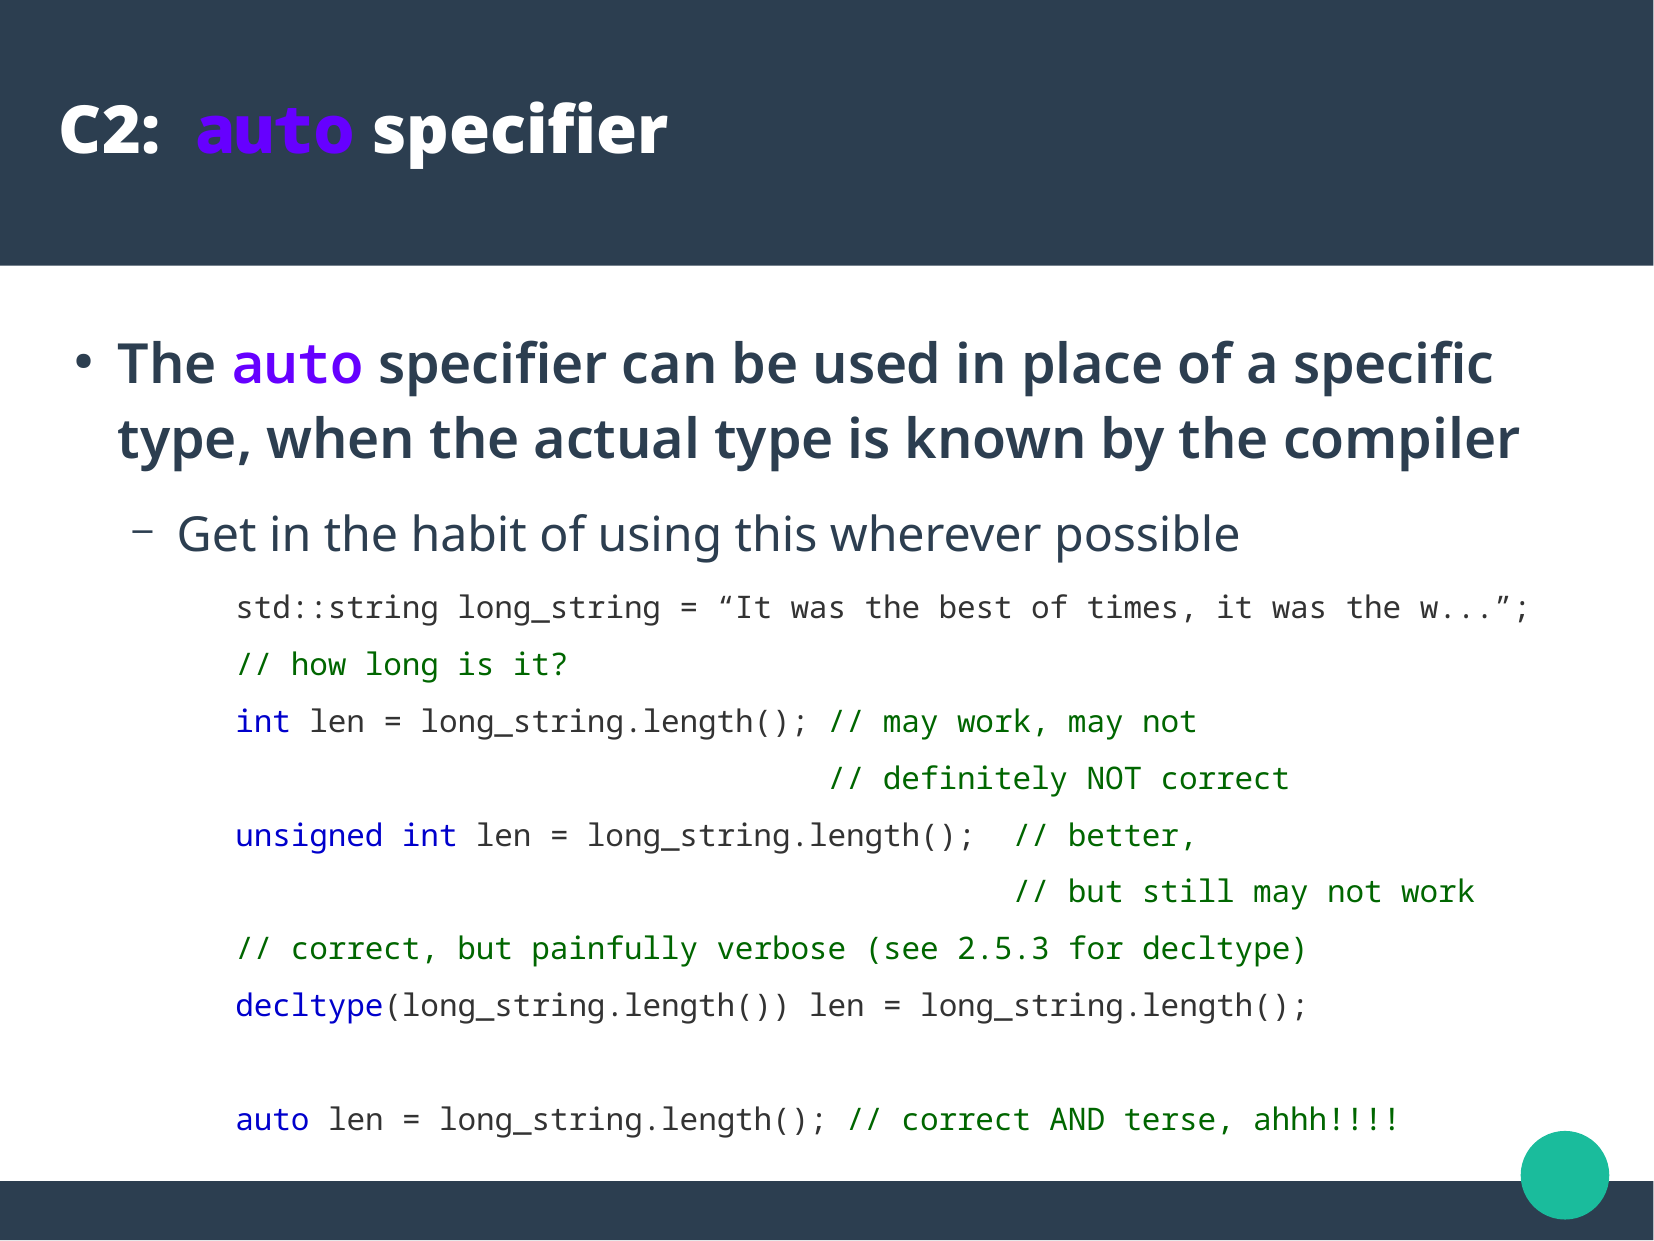

# C2: auto specifier
The auto specifier can be used in place of a specific type, when the actual type is known by the compiler
Get in the habit of using this wherever possible
std::string long_string = “It was the best of times, it was the w...”;
// how long is it?
int len = long_string.length(); // may work, may not
 // definitely NOT correct
unsigned int len = long_string.length(); // better,
 // but still may not work
// correct, but painfully verbose (see 2.5.3 for decltype)
decltype(long_string.length()) len = long_string.length();
auto len = long_string.length(); // correct AND terse, ahhh!!!!